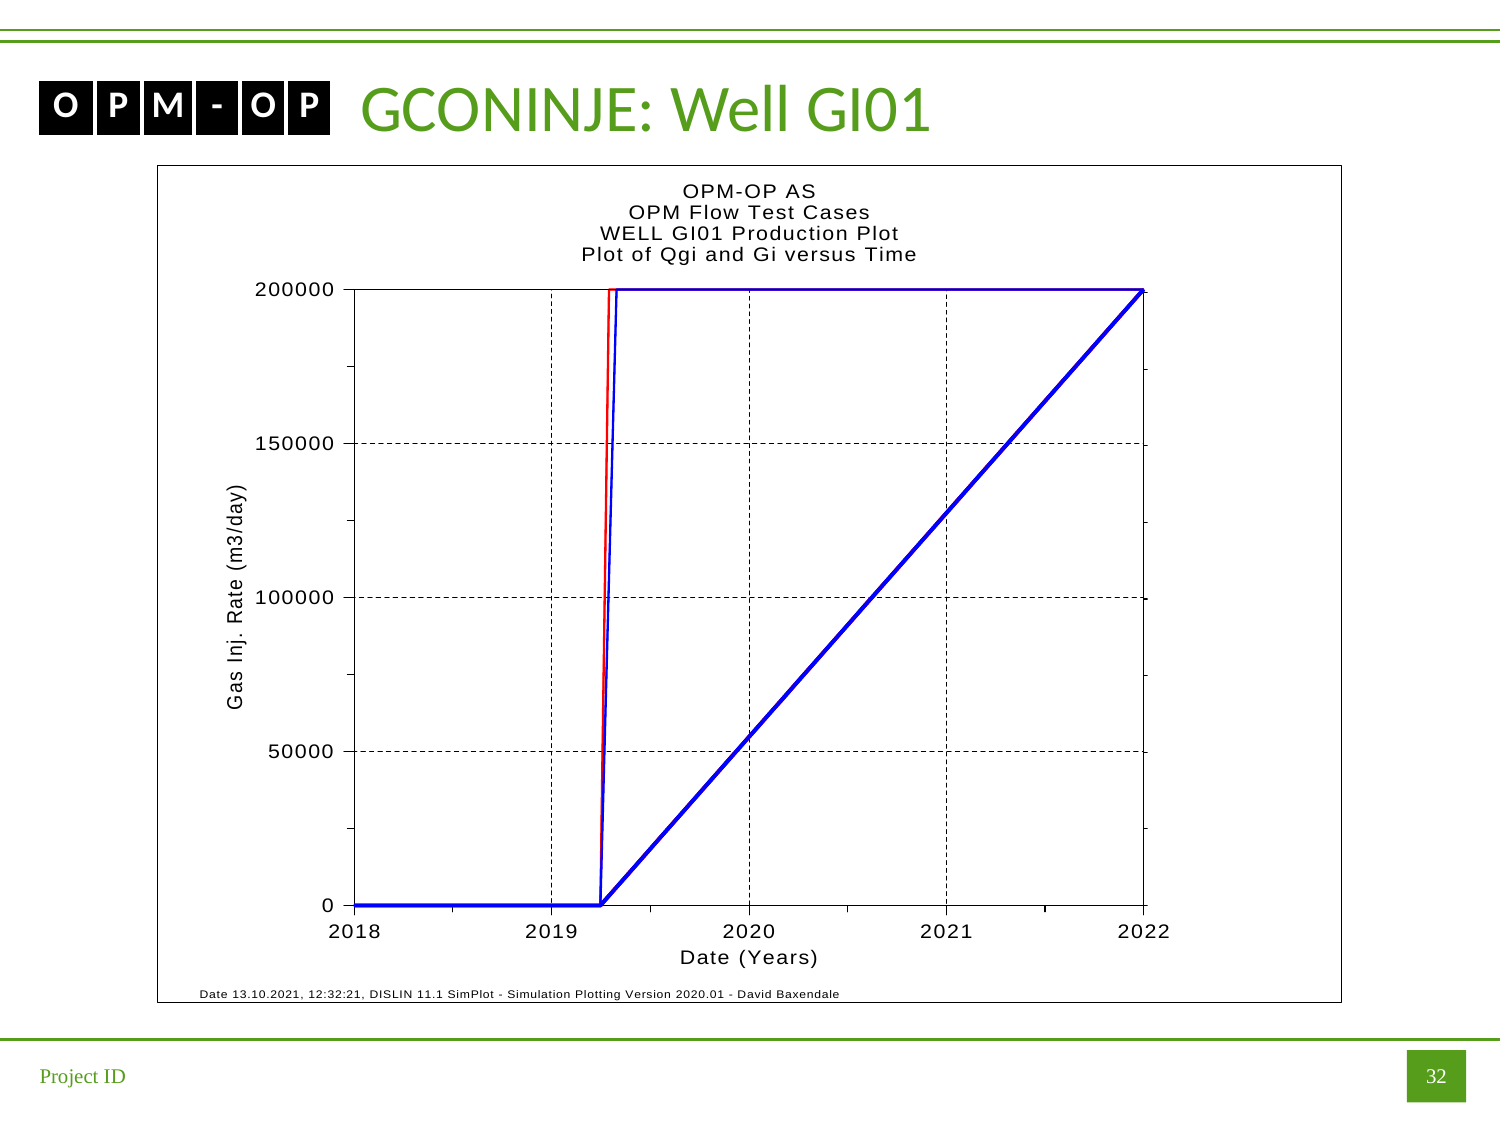

# GCONINJE: Well GI01
Project ID
32